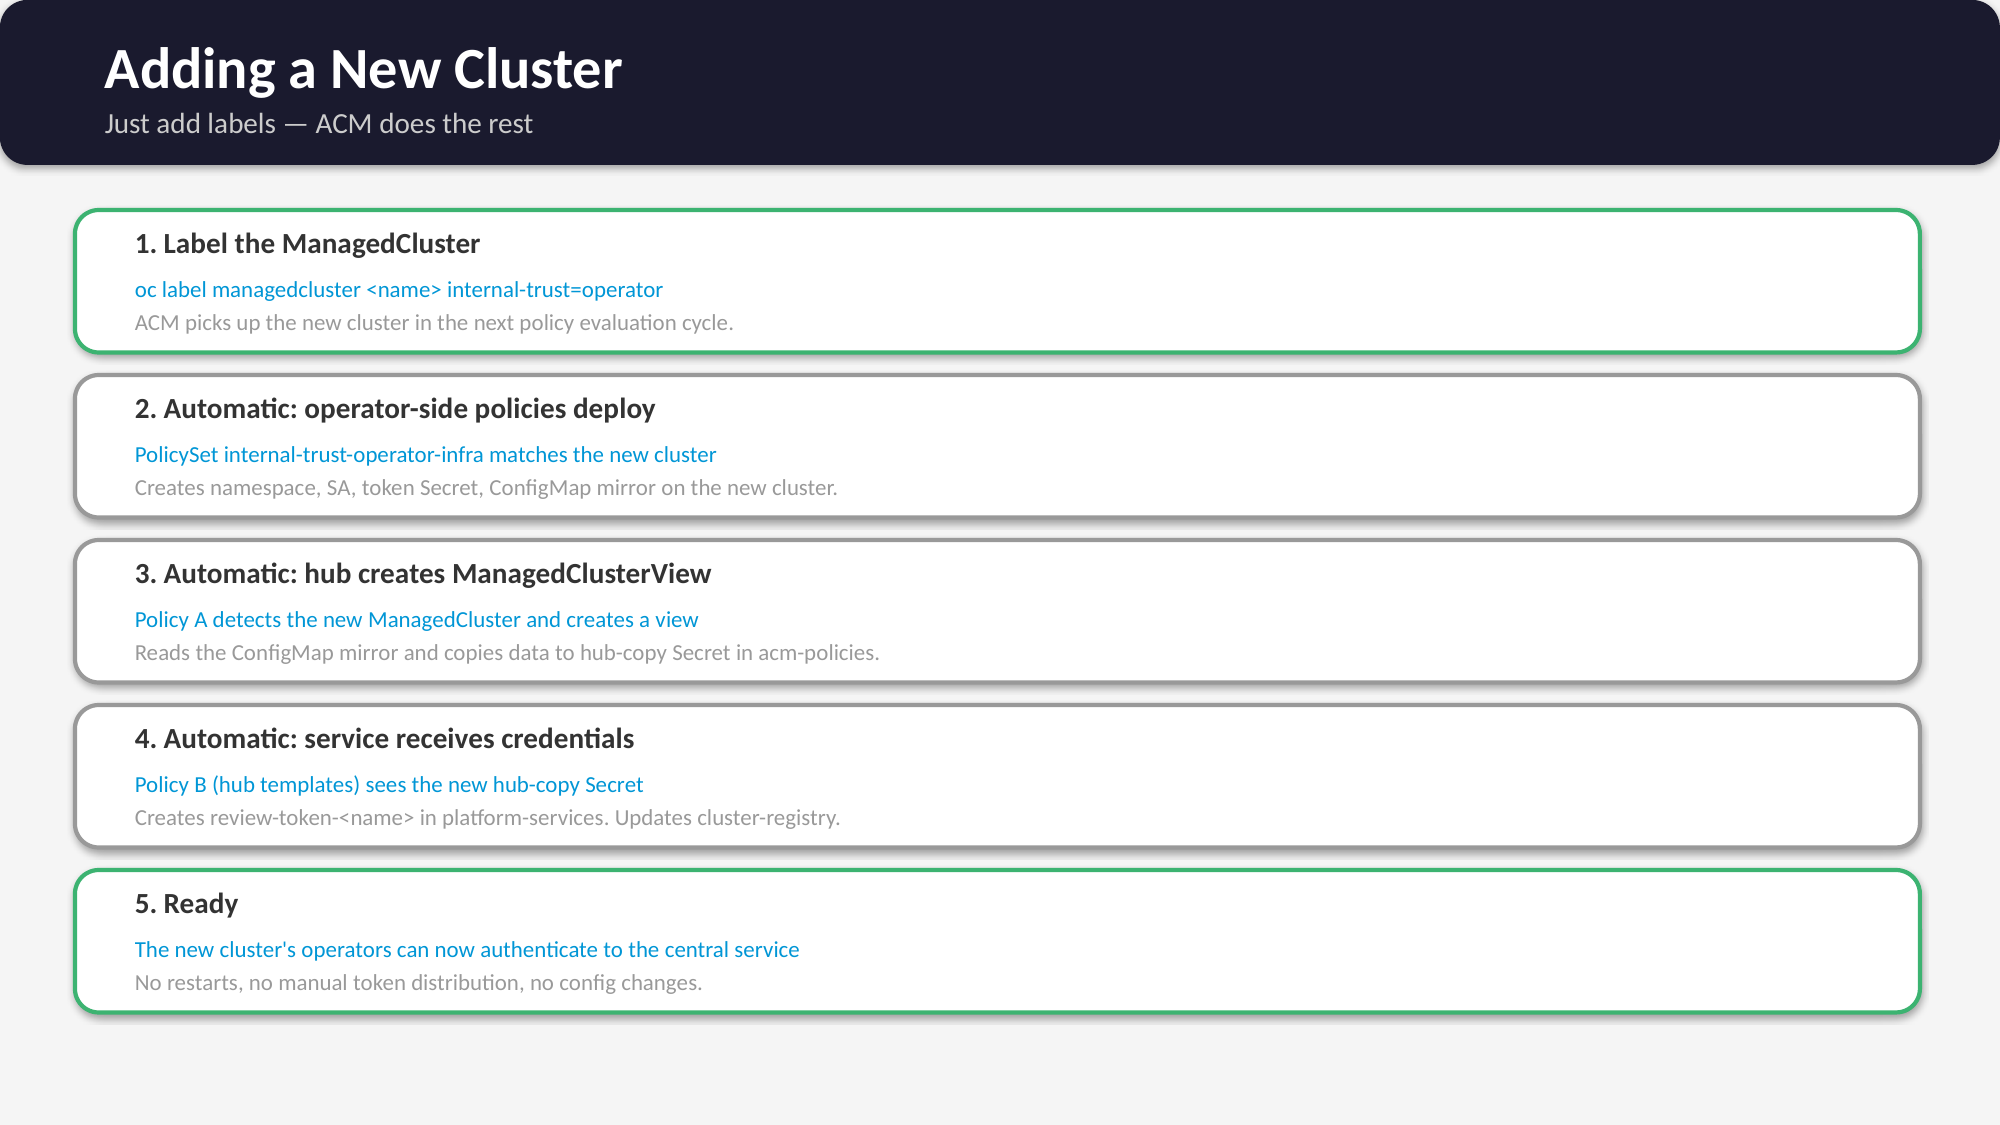

Adding a New Cluster
Just add labels — ACM does the rest
1. Label the ManagedCluster
oc label managedcluster <name> internal-trust=operator
ACM picks up the new cluster in the next policy evaluation cycle.
2. Automatic: operator-side policies deploy
PolicySet internal-trust-operator-infra matches the new cluster
Creates namespace, SA, token Secret, ConfigMap mirror on the new cluster.
3. Automatic: hub creates ManagedClusterView
Policy A detects the new ManagedCluster and creates a view
Reads the ConfigMap mirror and copies data to hub-copy Secret in acm-policies.
4. Automatic: service receives credentials
Policy B (hub templates) sees the new hub-copy Secret
Creates review-token-<name> in platform-services. Updates cluster-registry.
5. Ready
The new cluster's operators can now authenticate to the central service
No restarts, no manual token distribution, no config changes.